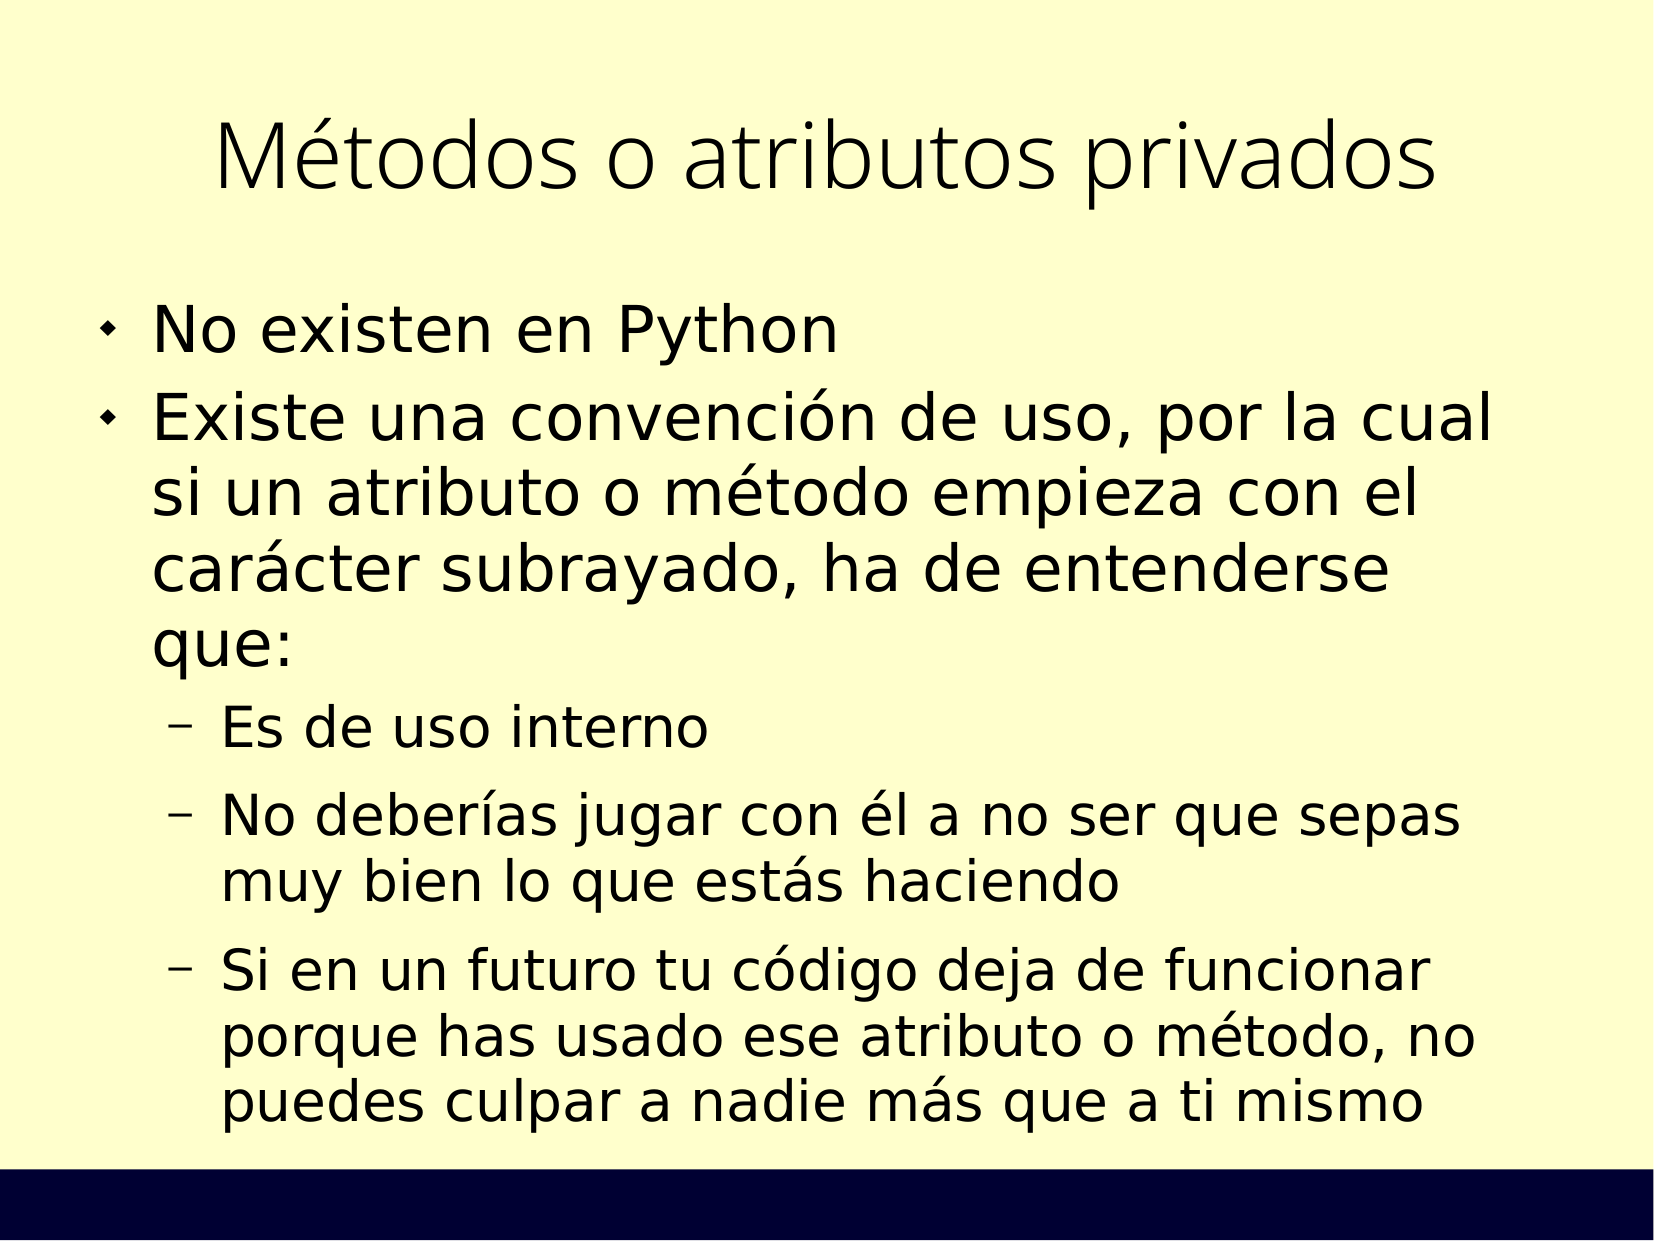

# Métodos o atributos privados
No existen en Python
Existe una convención de uso, por la cual si un atributo o método empieza con el carácter subrayado, ha de entenderse que:
Es de uso interno
No deberías jugar con él a no ser que sepas muy bien lo que estás haciendo
Si en un futuro tu código deja de funcionar porque has usado ese atributo o método, no puedes culpar a nadie más que a ti mismo